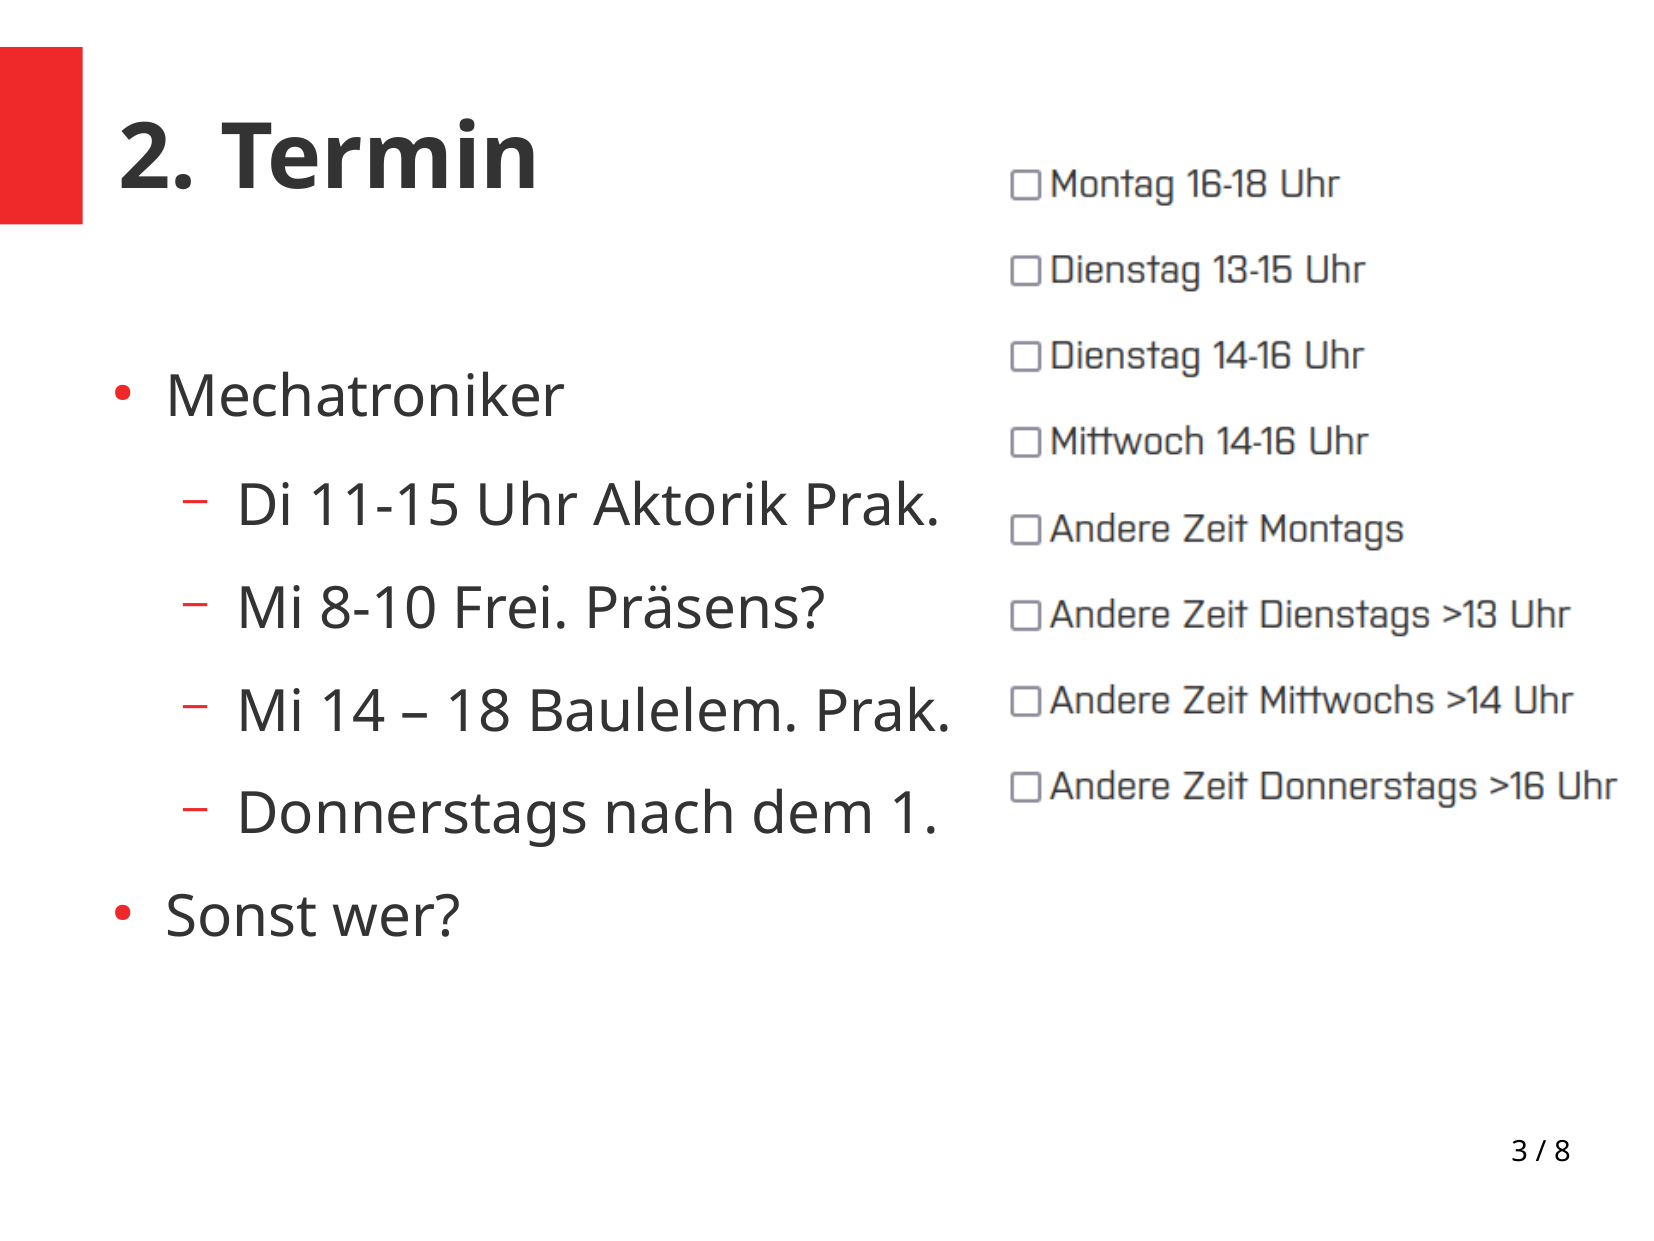

# 2. Termin
Mechatroniker
Di 11-15 Uhr Aktorik Prak.
Mi 8-10 Frei. Präsens?
Mi 14 – 18 Baulelem. Prak.
Donnerstags nach dem 1.
Sonst wer?
3